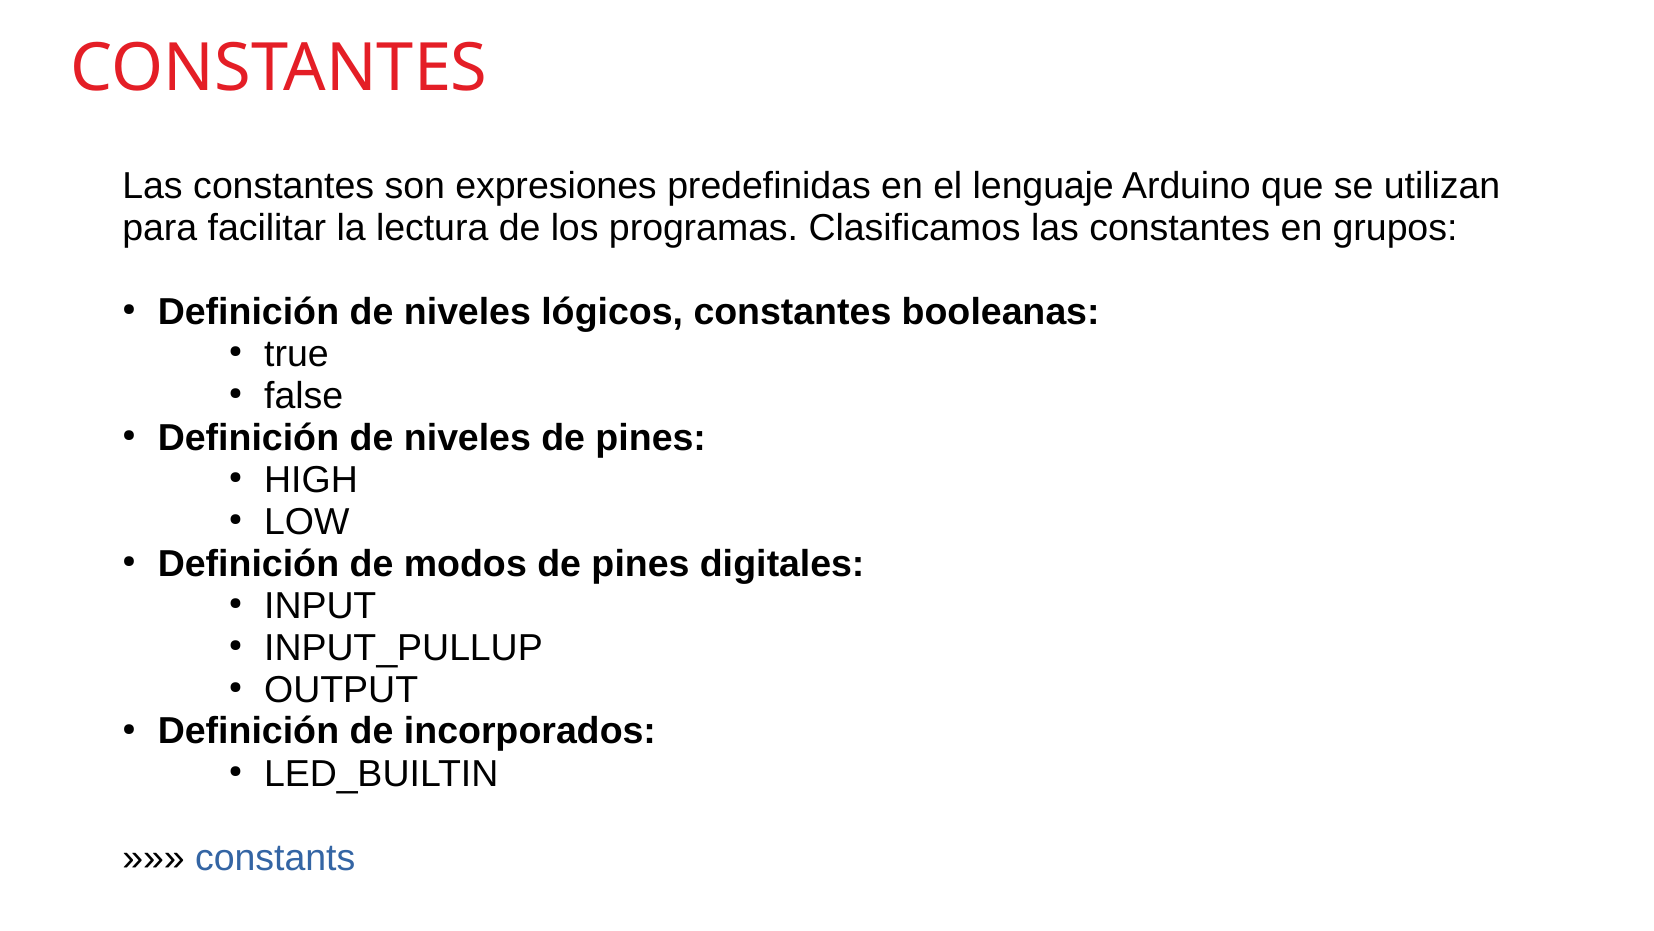

# CONSTANTES
Las constantes son expresiones predefinidas en el lenguaje Arduino que se utilizan para facilitar la lectura de los programas. Clasificamos las constantes en grupos:
Definición de niveles lógicos, constantes booleanas:
true
false
Definición de niveles de pines:
HIGH
LOW
Definición de modos de pines digitales:
INPUT
INPUT_PULLUP
OUTPUT
Definición de incorporados:
LED_BUILTIN
»»» constants